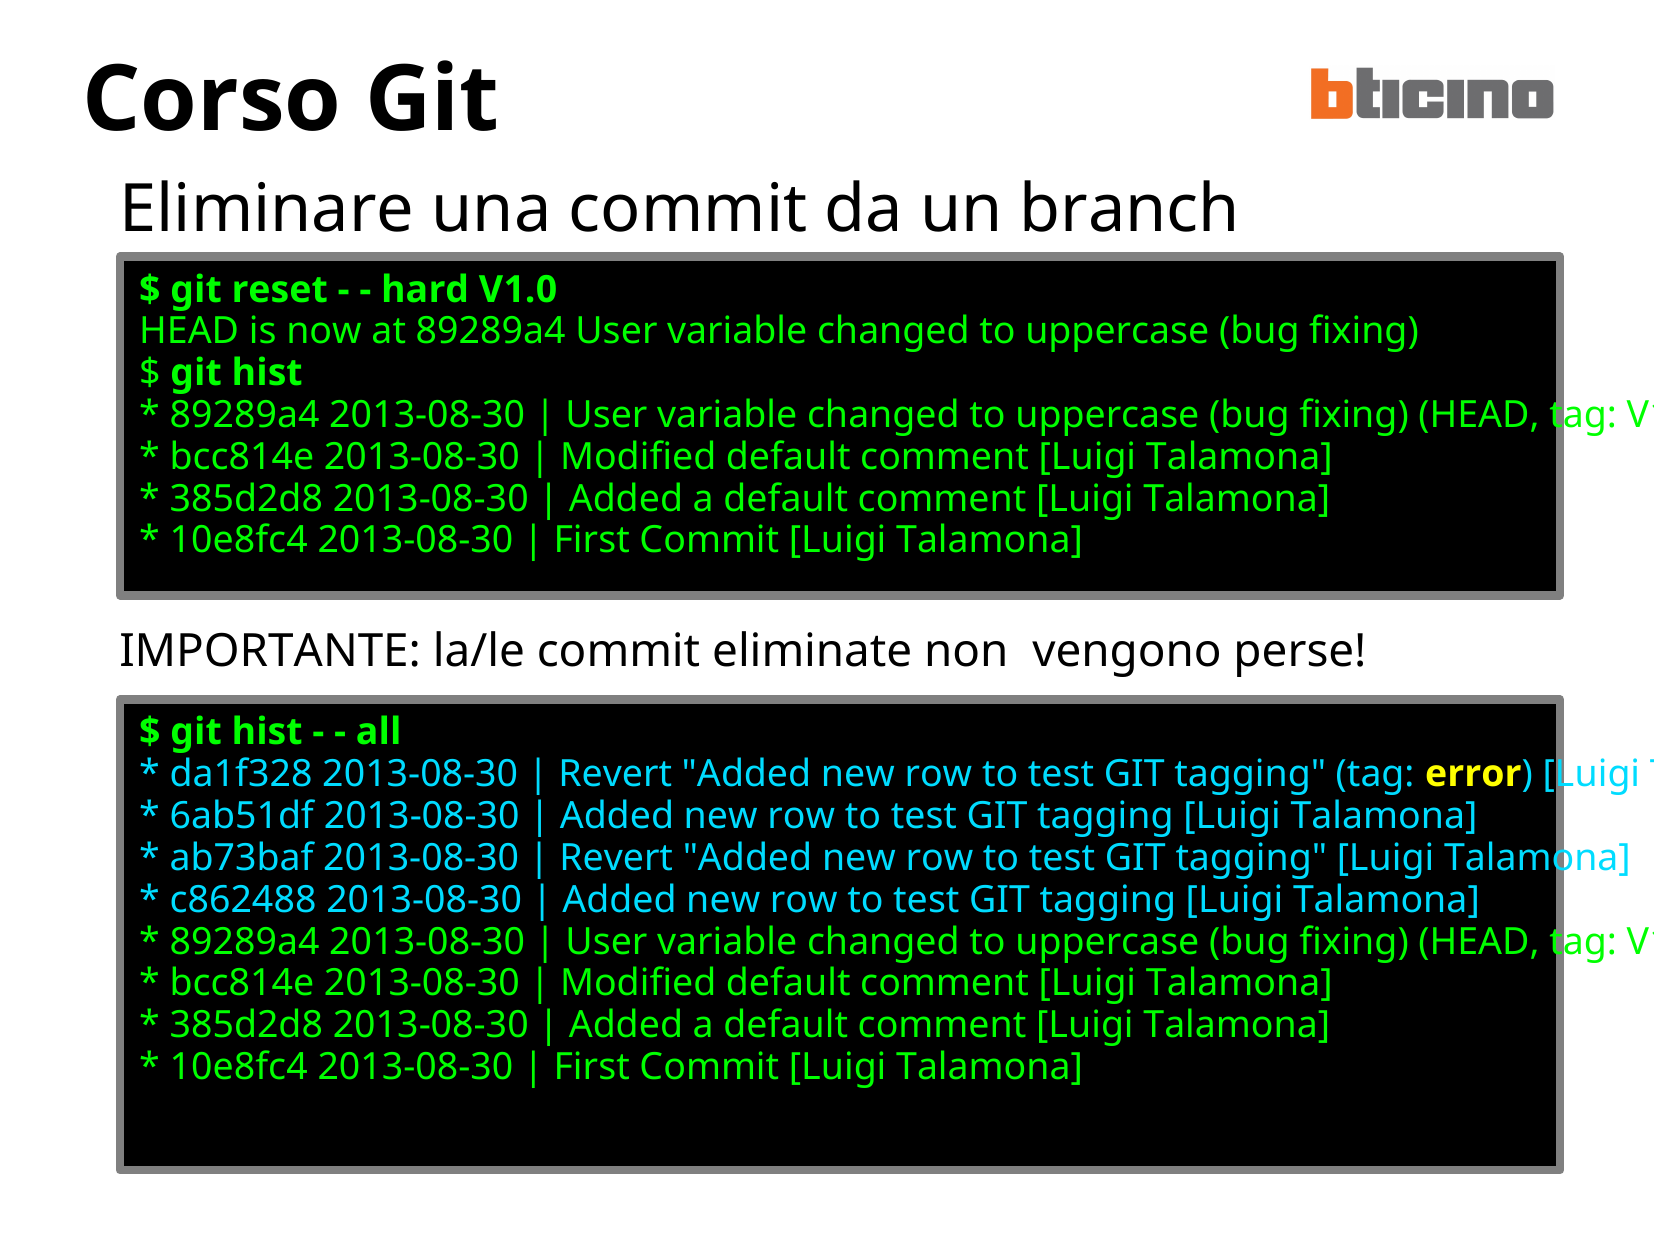

# Corso Git
Eliminare una commit da un branch
$ git reset - - hard V1.0
HEAD is now at 89289a4 User variable changed to uppercase (bug fixing)
$ git hist
* 89289a4 2013-08-30 | User variable changed to uppercase (bug fixing) (HEAD, tag: V1.0, master) ...
* bcc814e 2013-08-30 | Modified default comment [Luigi Talamona]
* 385d2d8 2013-08-30 | Added a default comment [Luigi Talamona]
* 10e8fc4 2013-08-30 | First Commit [Luigi Talamona]
IMPORTANTE: la/le commit eliminate non vengono perse!
$ git hist - - all
* da1f328 2013-08-30 | Revert "Added new row to test GIT tagging" (tag: error) [Luigi Talamona]
* 6ab51df 2013-08-30 | Added new row to test GIT tagging [Luigi Talamona]
* ab73baf 2013-08-30 | Revert "Added new row to test GIT tagging" [Luigi Talamona]
* c862488 2013-08-30 | Added new row to test GIT tagging [Luigi Talamona]
* 89289a4 2013-08-30 | User variable changed to uppercase (bug fixing) (HEAD, tag: V1.0, master) ...
* bcc814e 2013-08-30 | Modified default comment [Luigi Talamona]
* 385d2d8 2013-08-30 | Added a default comment [Luigi Talamona]
* 10e8fc4 2013-08-30 | First Commit [Luigi Talamona]